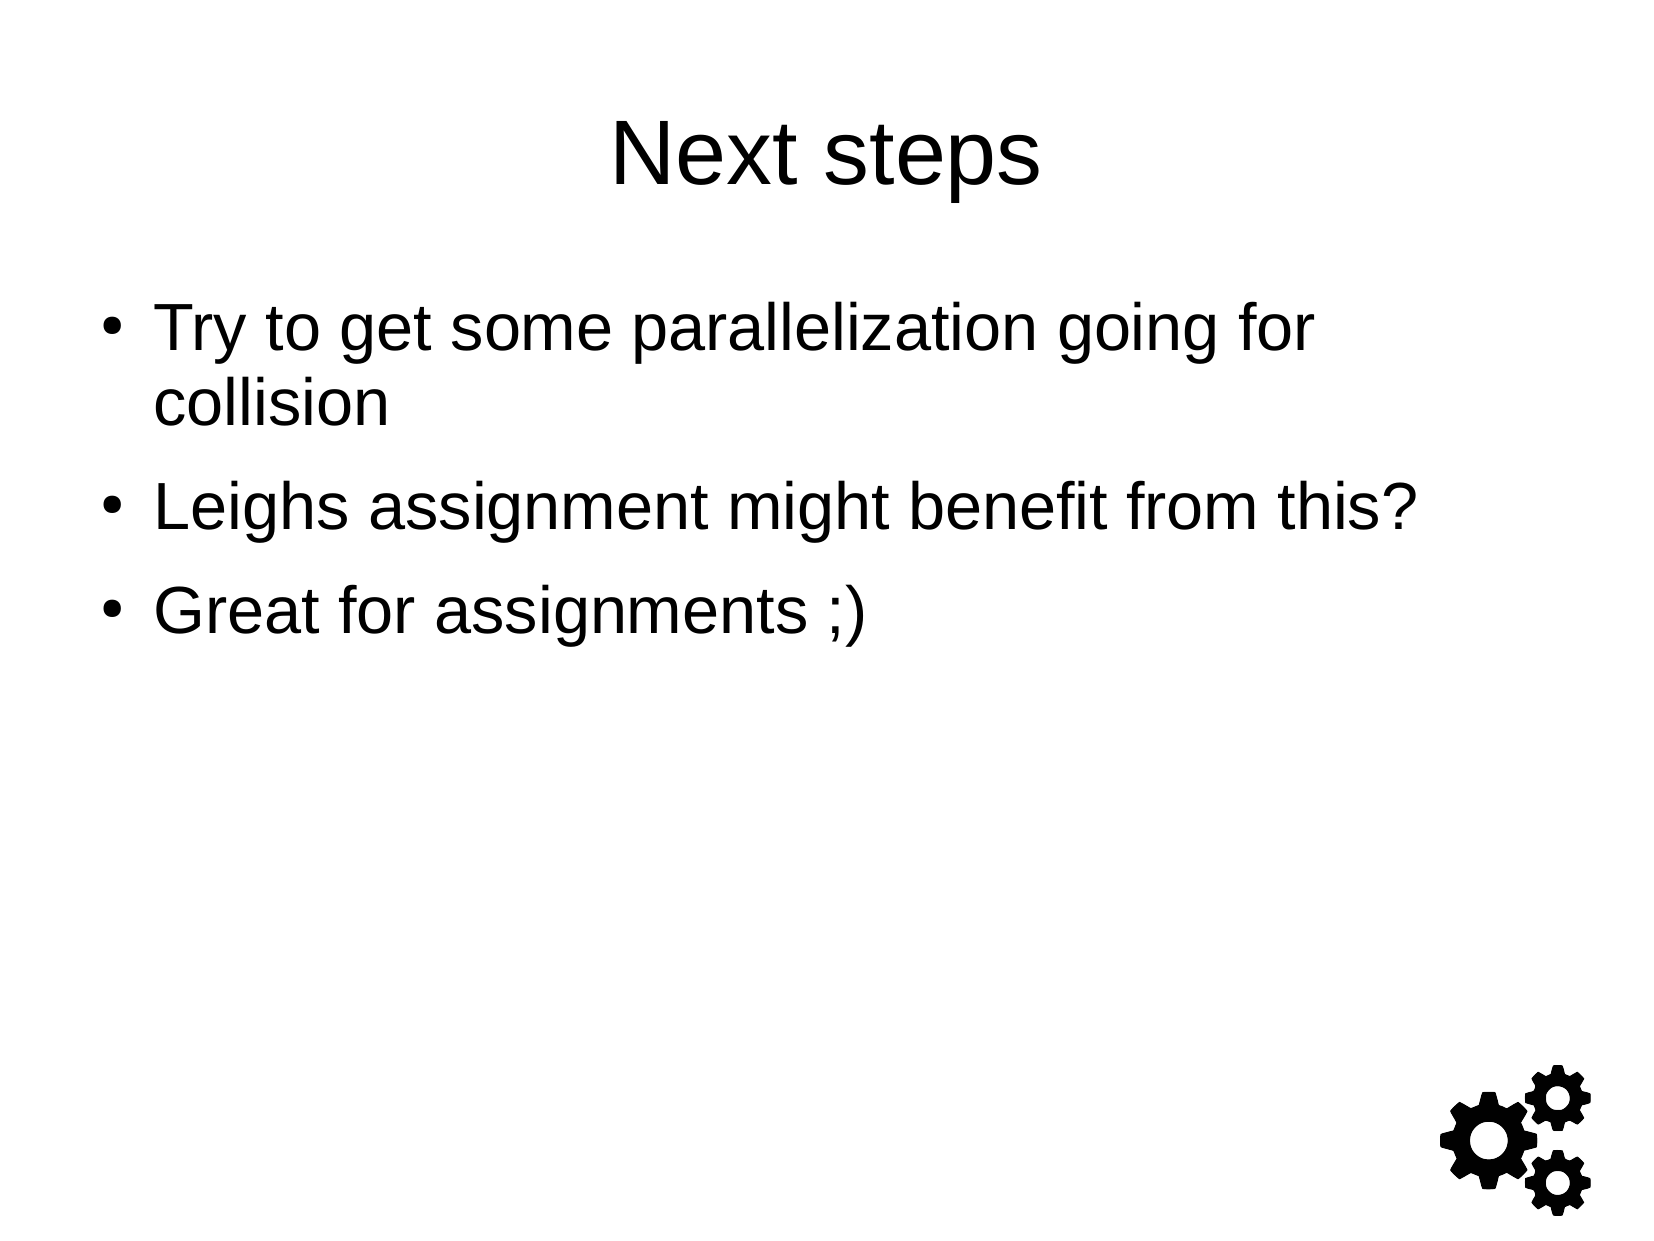

# Next steps
Try to get some parallelization going for collision
Leighs assignment might benefit from this?
Great for assignments ;)